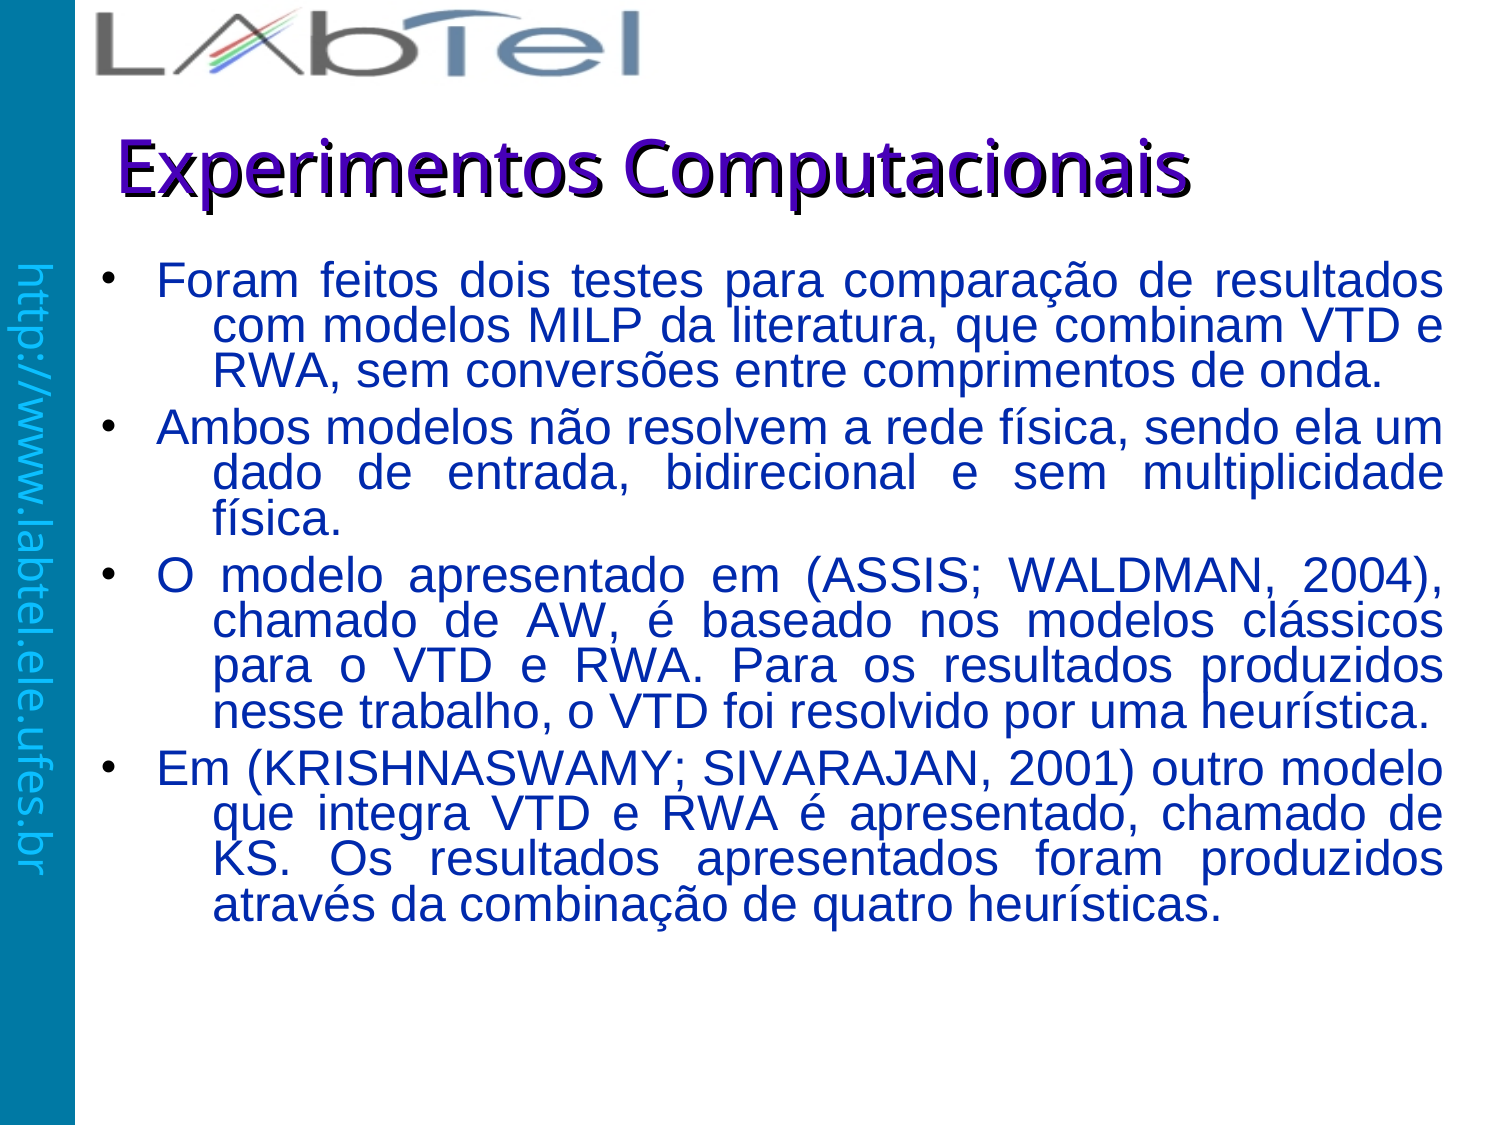

# Experimentos Computacionais
Foram feitos dois testes para comparação de resultados com modelos MILP da literatura, que combinam VTD e RWA, sem conversões entre comprimentos de onda.
Ambos modelos não resolvem a rede física, sendo ela um dado de entrada, bidirecional e sem multiplicidade física.
O modelo apresentado em (ASSIS; WALDMAN, 2004), chamado de AW, é baseado nos modelos clássicos para o VTD e RWA. Para os resultados produzidos nesse trabalho, o VTD foi resolvido por uma heurística.
Em (KRISHNASWAMY; SIVARAJAN, 2001) outro modelo que integra VTD e RWA é apresentado, chamado de KS. Os resultados apresentados foram produzidos através da combinação de quatro heurísticas.